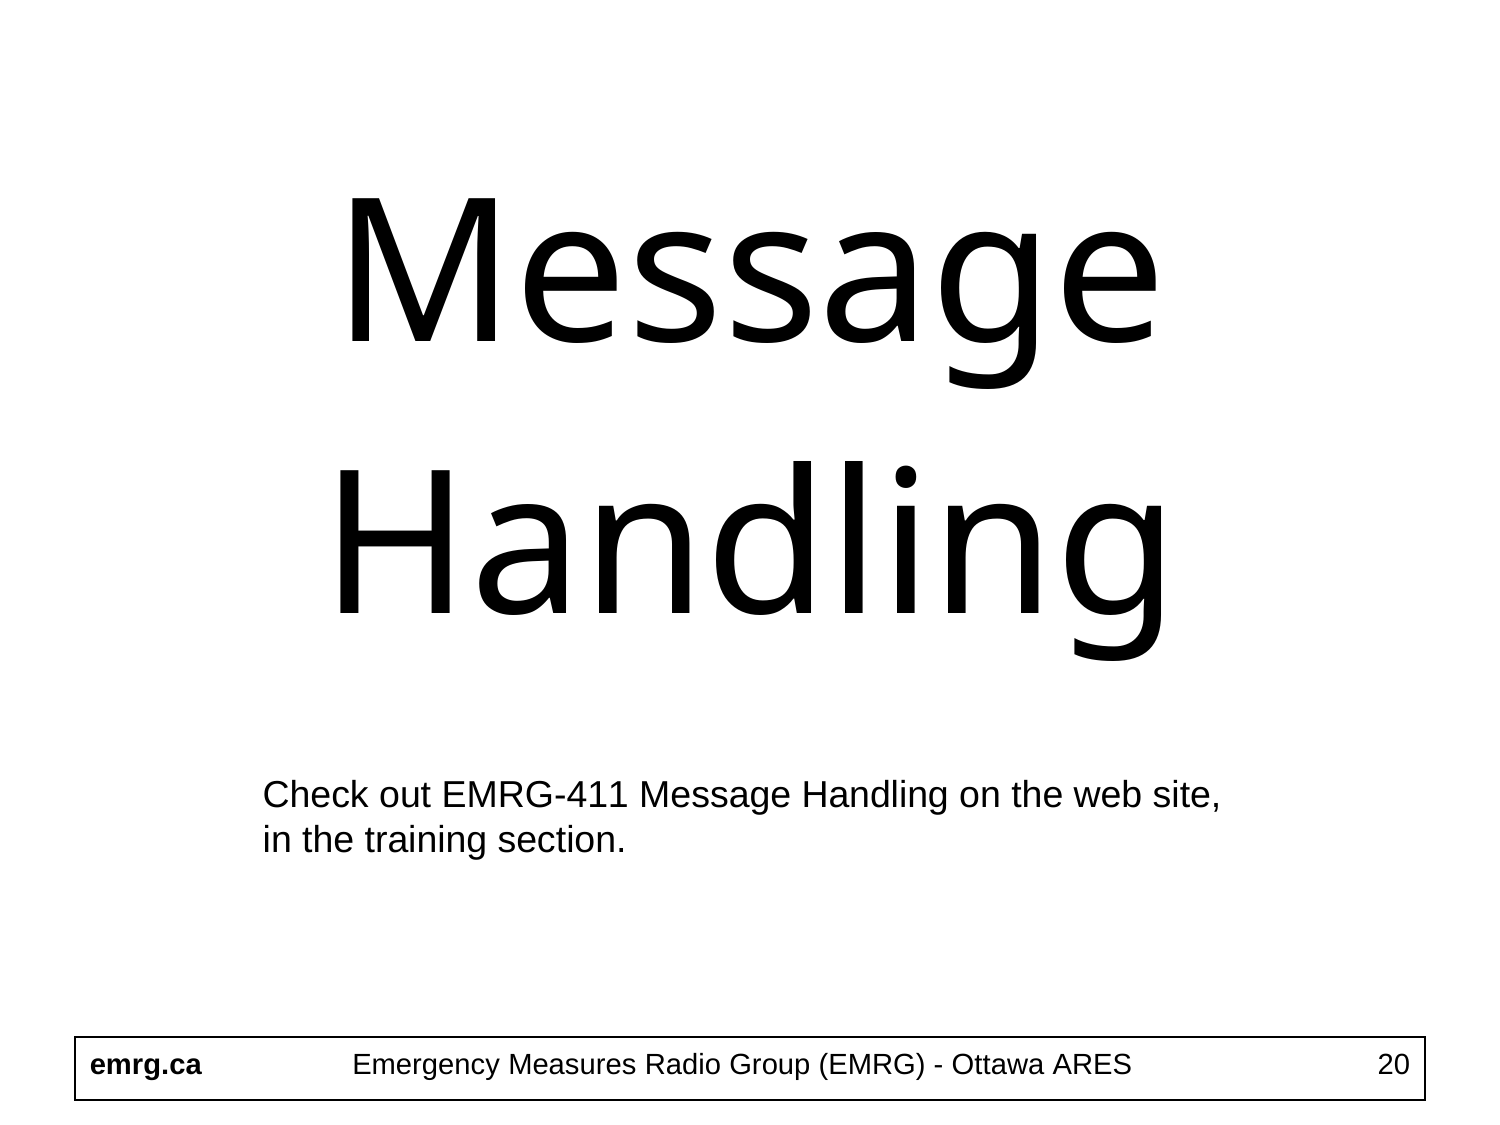

# Message Handling
Check out EMRG-411 Message Handling on the web site, in the training section.
Emergency Measures Radio Group (EMRG) - Ottawa ARES